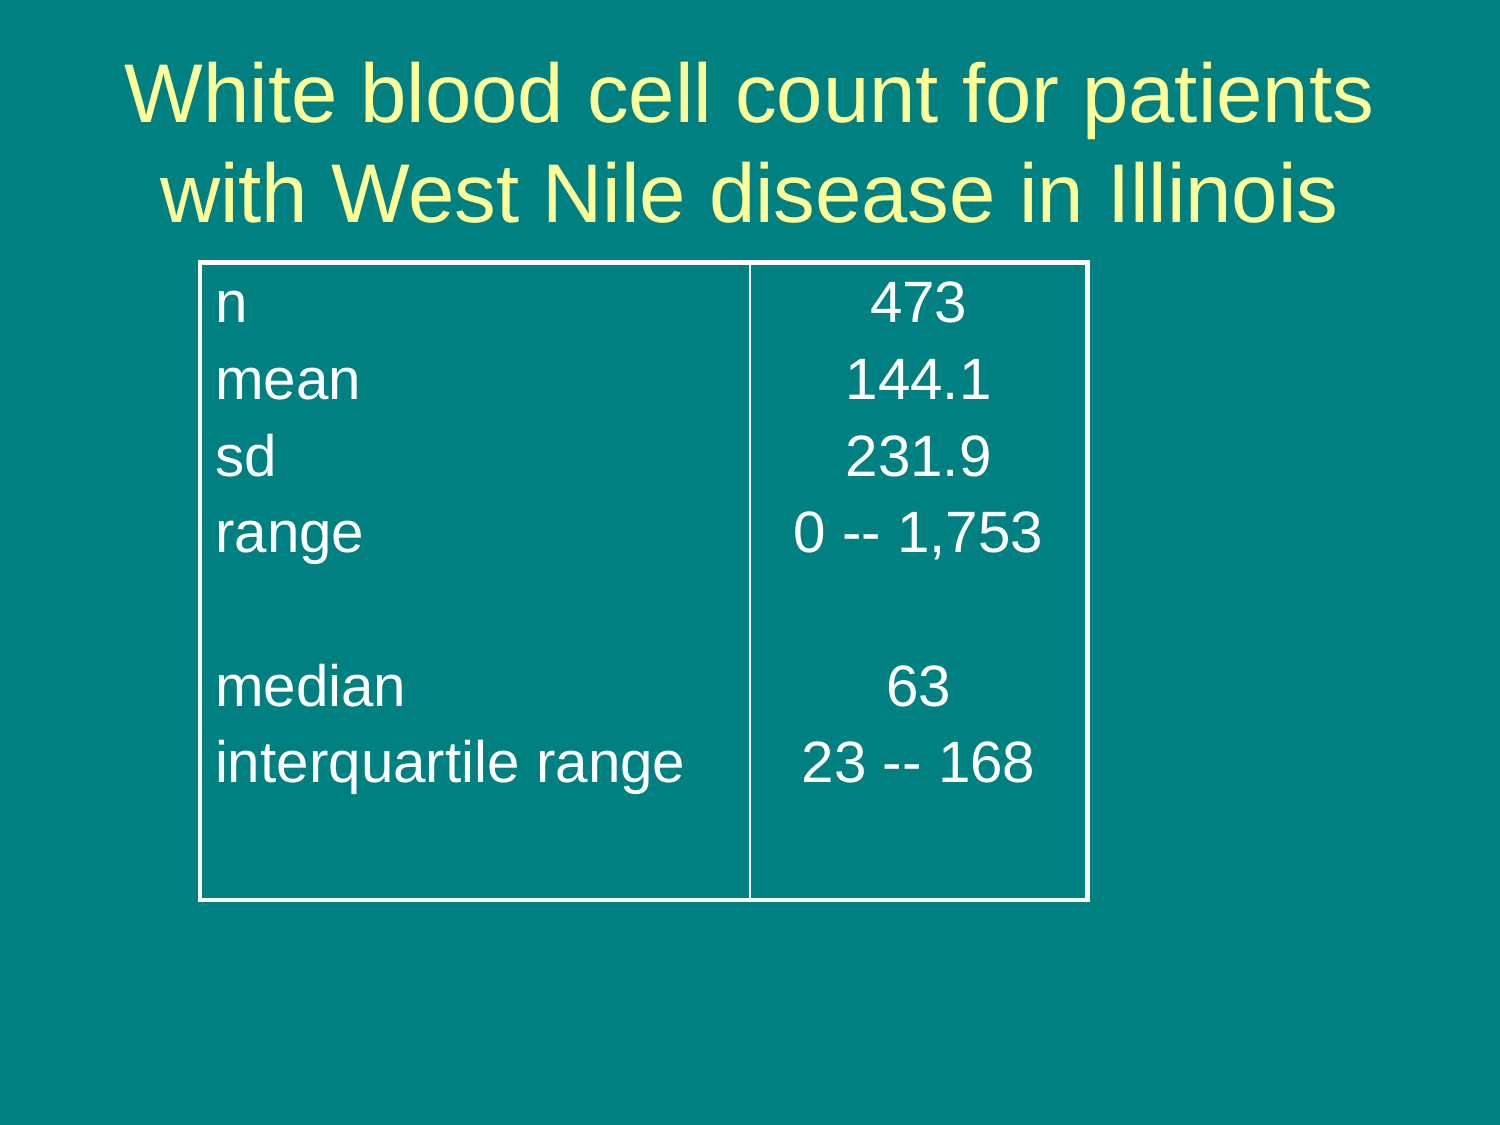

# White blood cell count for patients with West Nile disease in Illinois
| n mean sd range median interquartile range | 473 144.1 231.9 0 -- 1,753 63 23 -- 168 |
| --- | --- |